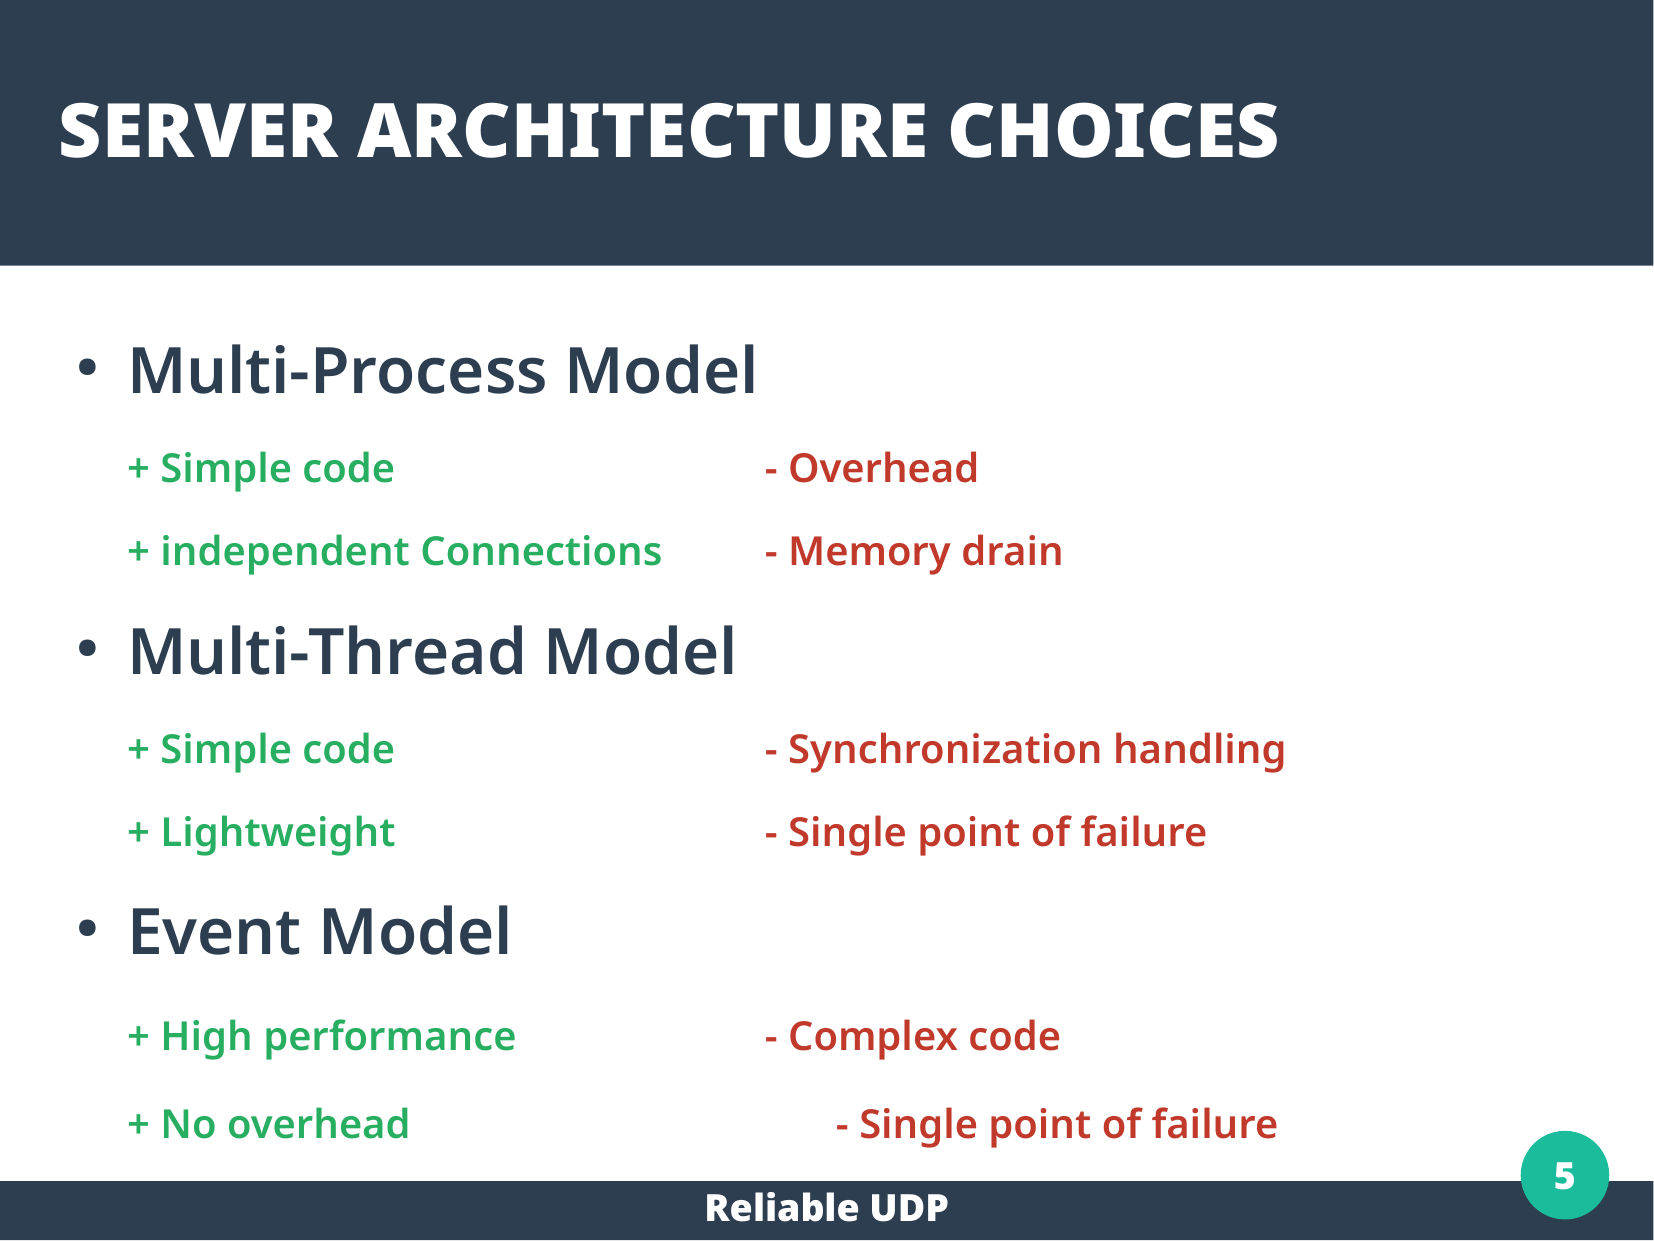

# SERVER ARCHITECTURE CHOICES
Multi-Process Model
+ Simple code						- Overhead
+ independent Connections		- Memory drain
Multi-Thread Model
+ Simple code						- Synchronization handling
+ Lightweight						- Single point of failure
Event Model
+ High performance				- Complex code
+ No overhead						- Single point of failure
5
Reliable UDP